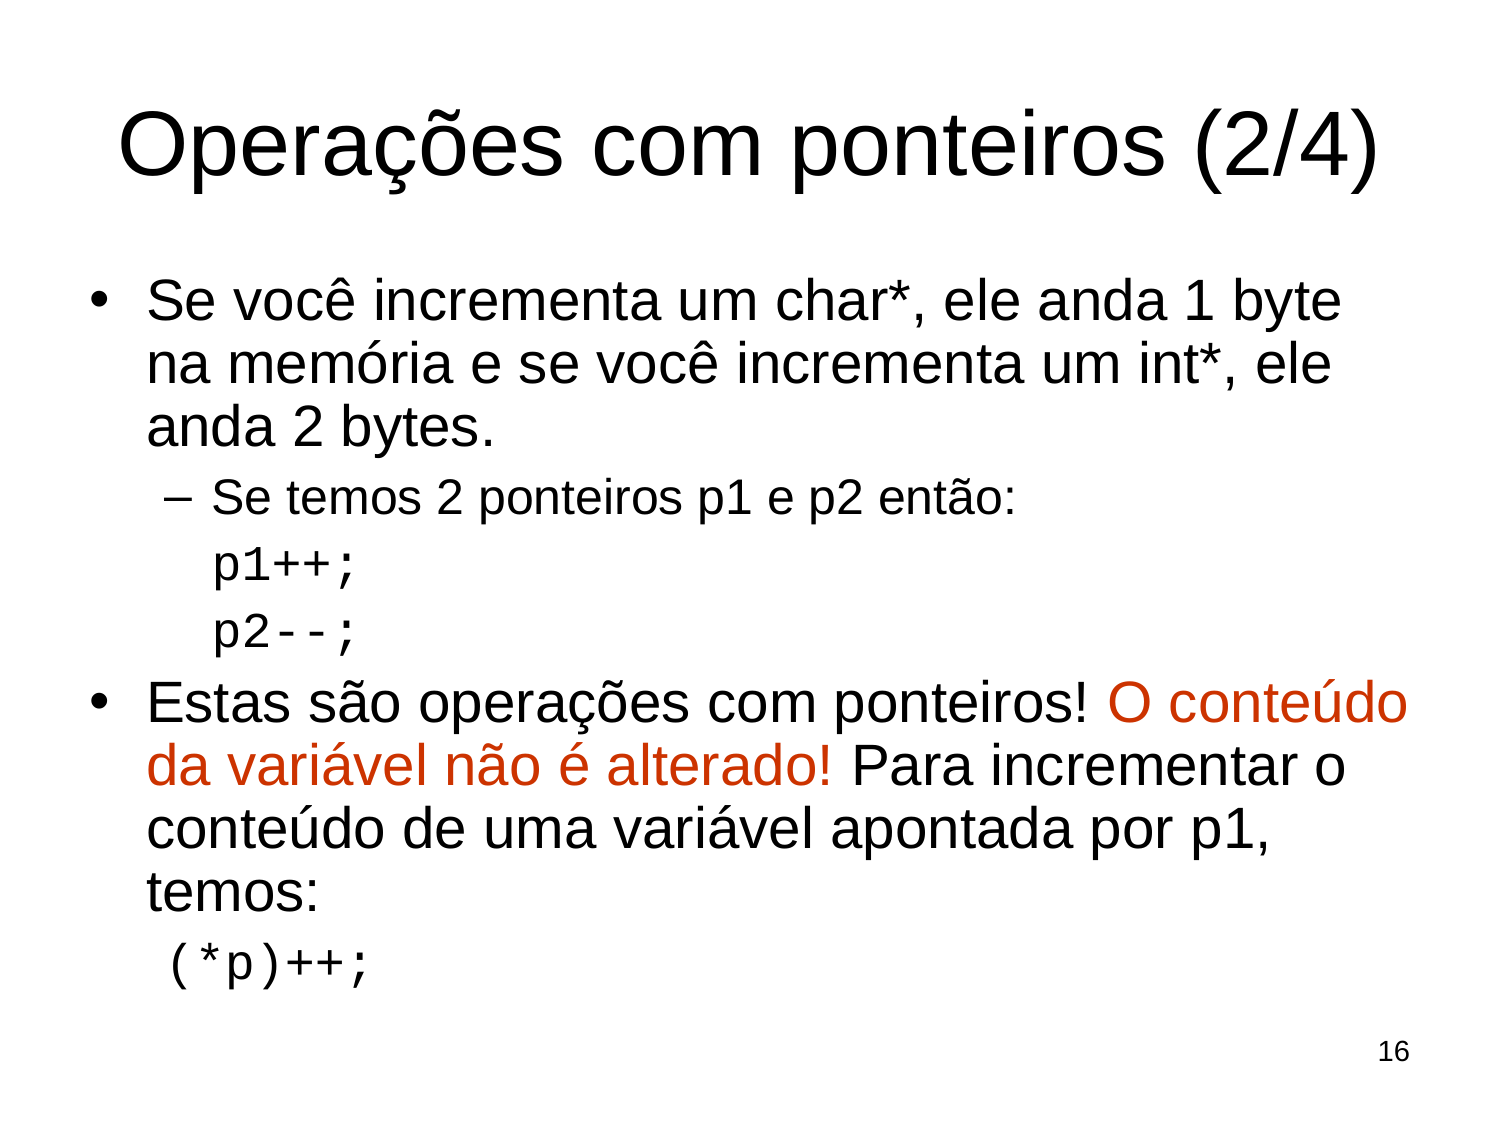

# Operações com ponteiros (2/4)
Se você incrementa um char*, ele anda 1 byte na memória e se você incrementa um int*, ele anda 2 bytes.
Se temos 2 ponteiros p1 e p2 então:
	p1++;
	p2--;
Estas são operações com ponteiros! O conteúdo da variável não é alterado! Para incrementar o conteúdo de uma variável apontada por p1, temos:
(*p)++;
16